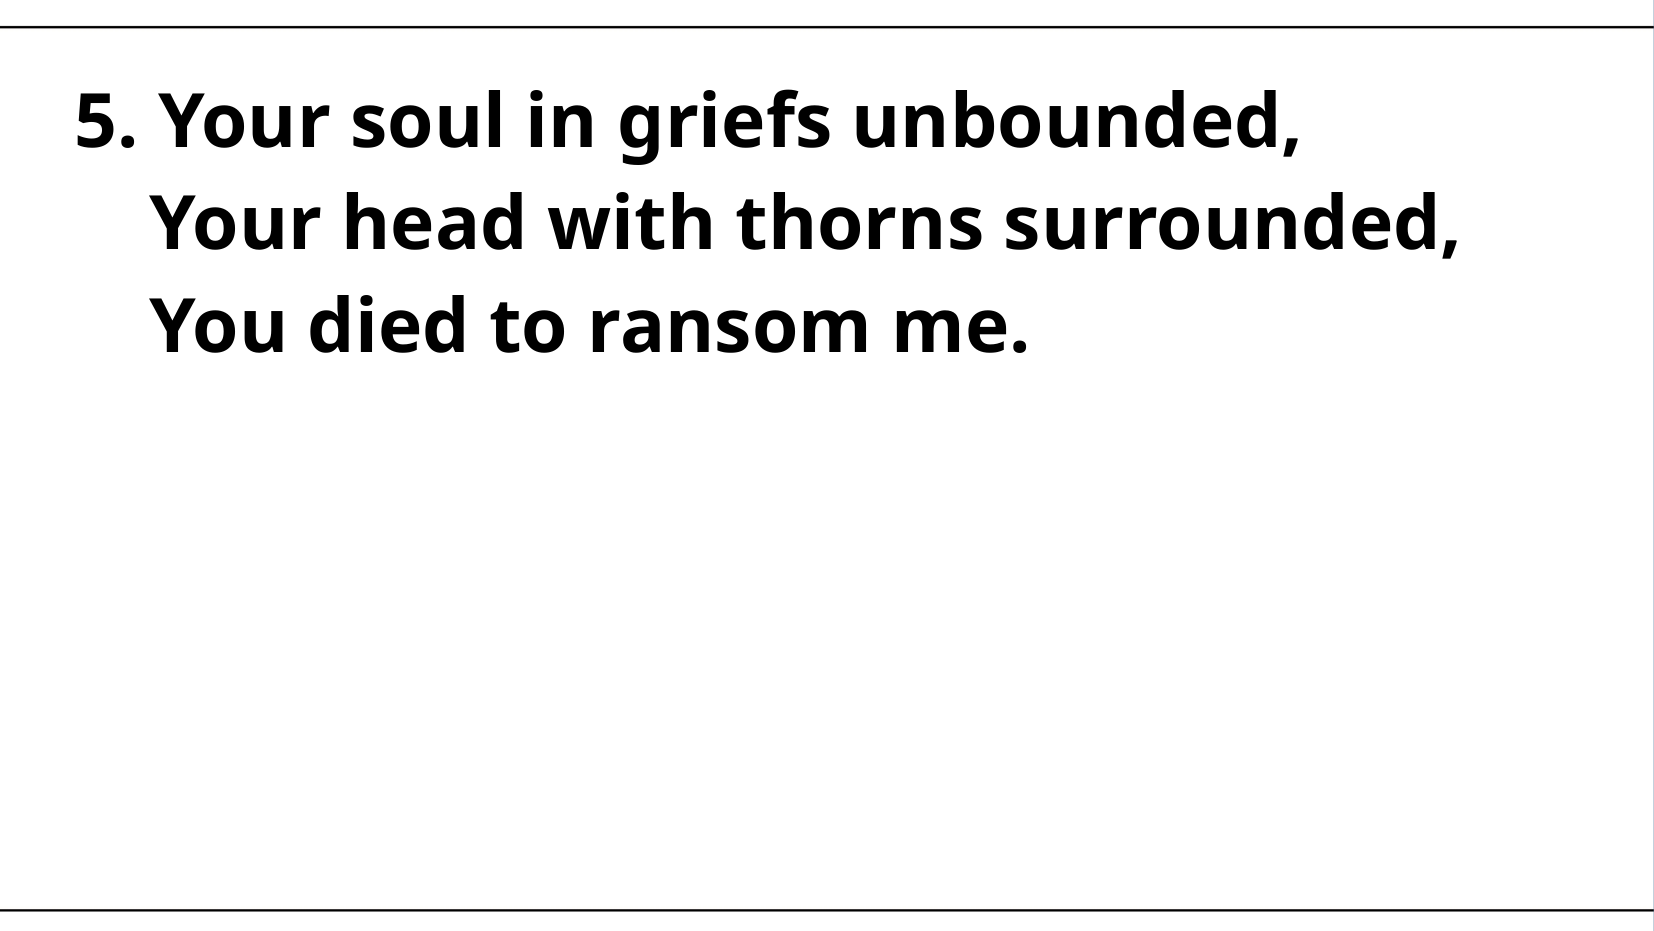

5. Your soul in griefs unbounded,
Your head with thorns surrounded,
You died to ransom me.